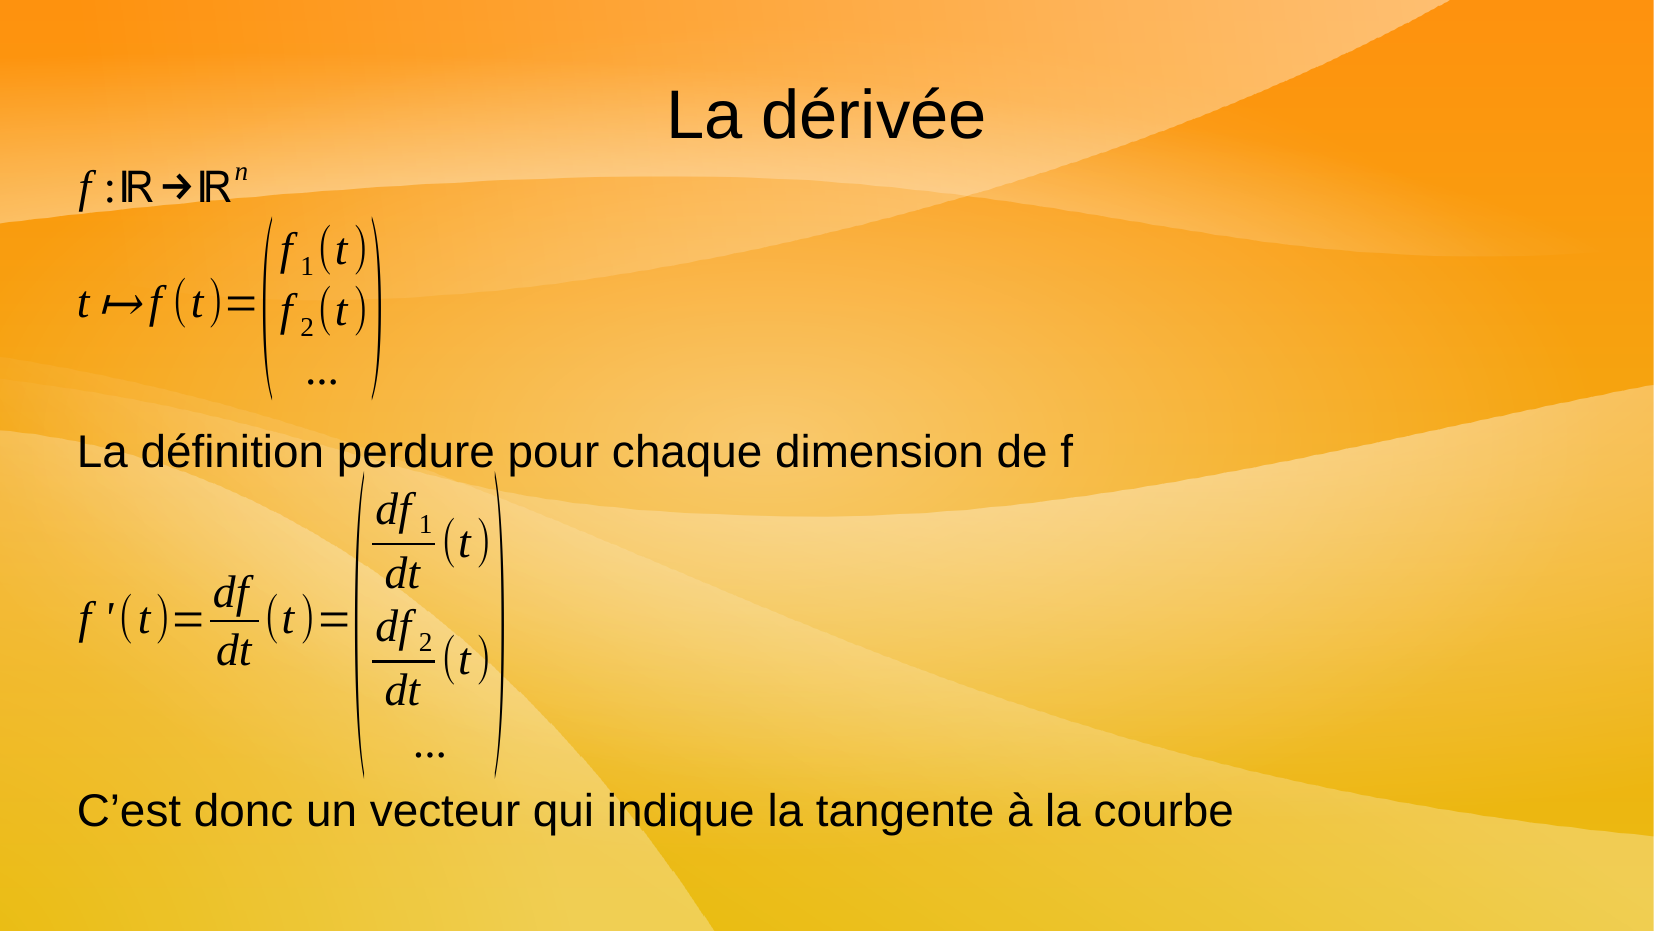

# La dérivée
La définition perdure pour chaque dimension de f
C’est donc un vecteur qui indique la tangente à la courbe